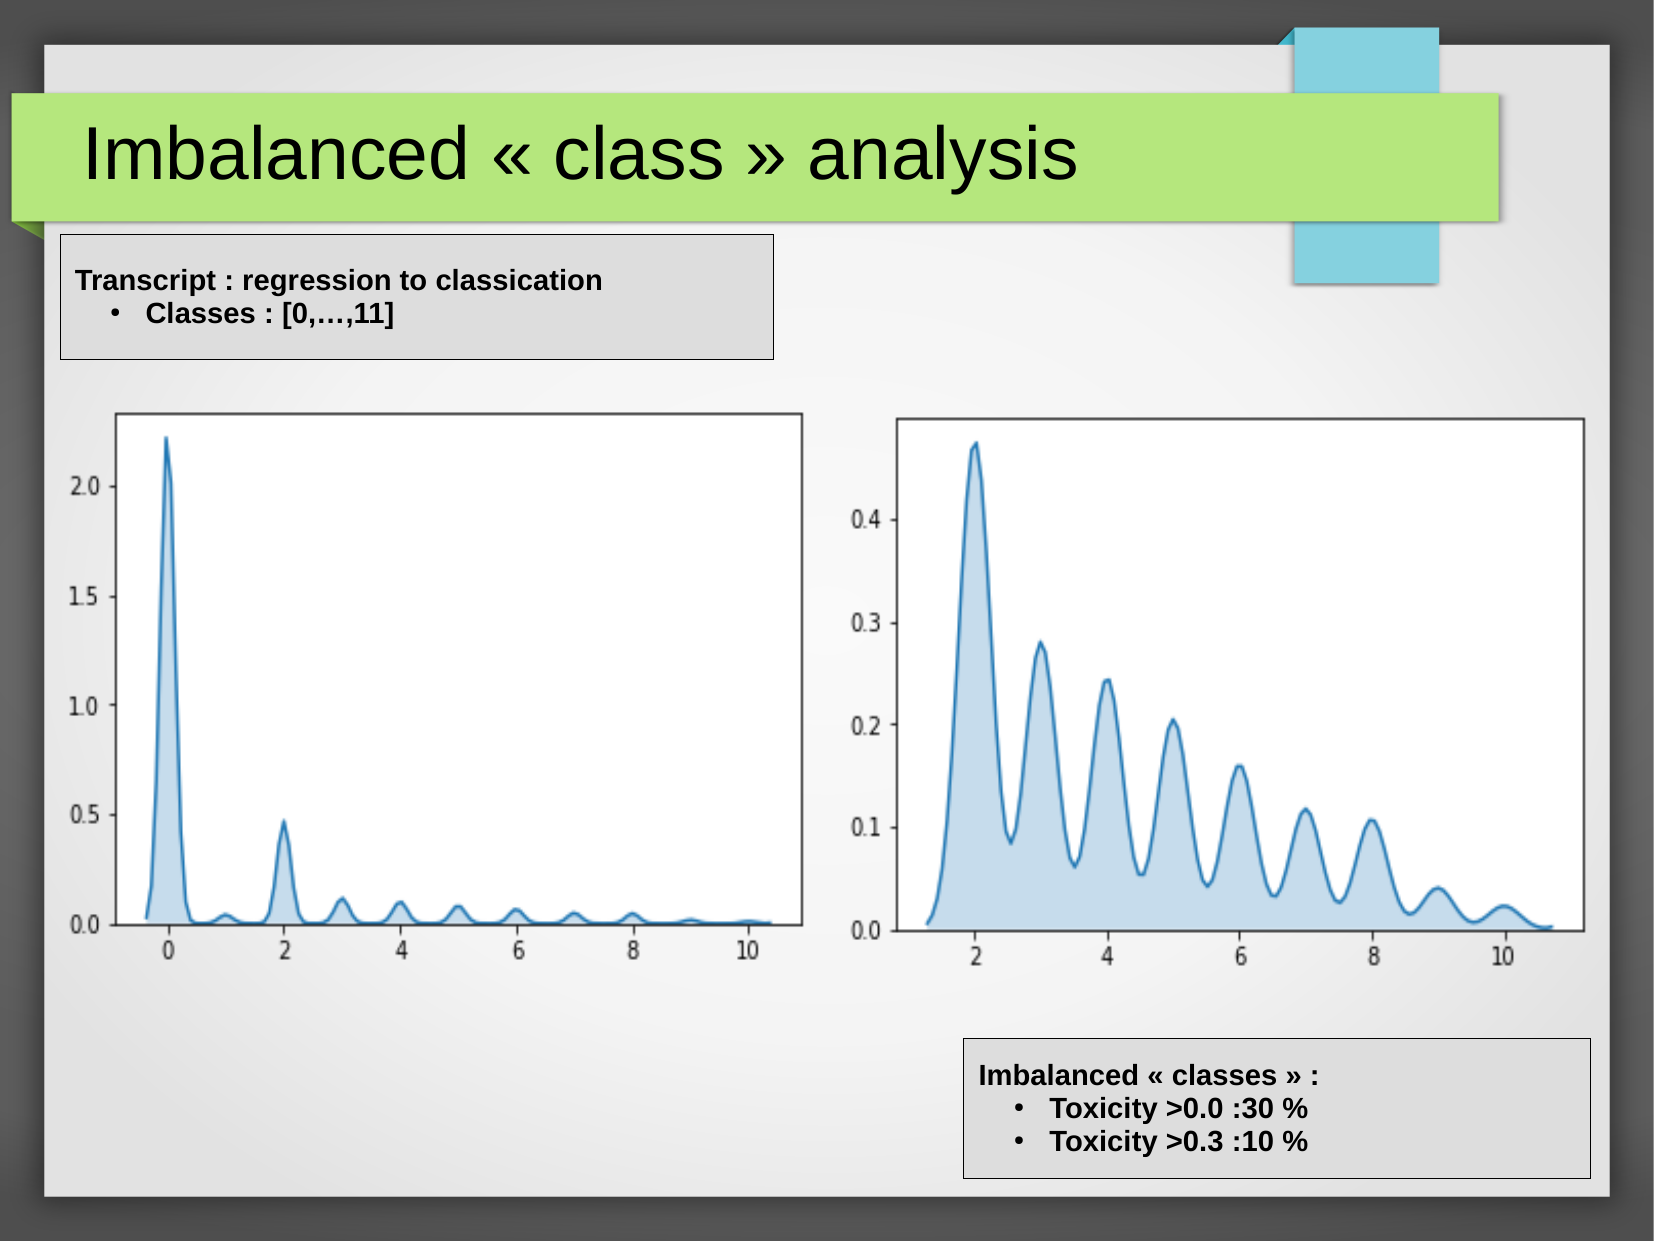

# Imbalanced « class » analysis
Transcript : regression to classication
Classes : [0,…,11]
Imbalanced « classes » :
Toxicity >0.0 :30 %
Toxicity >0.3 :10 %